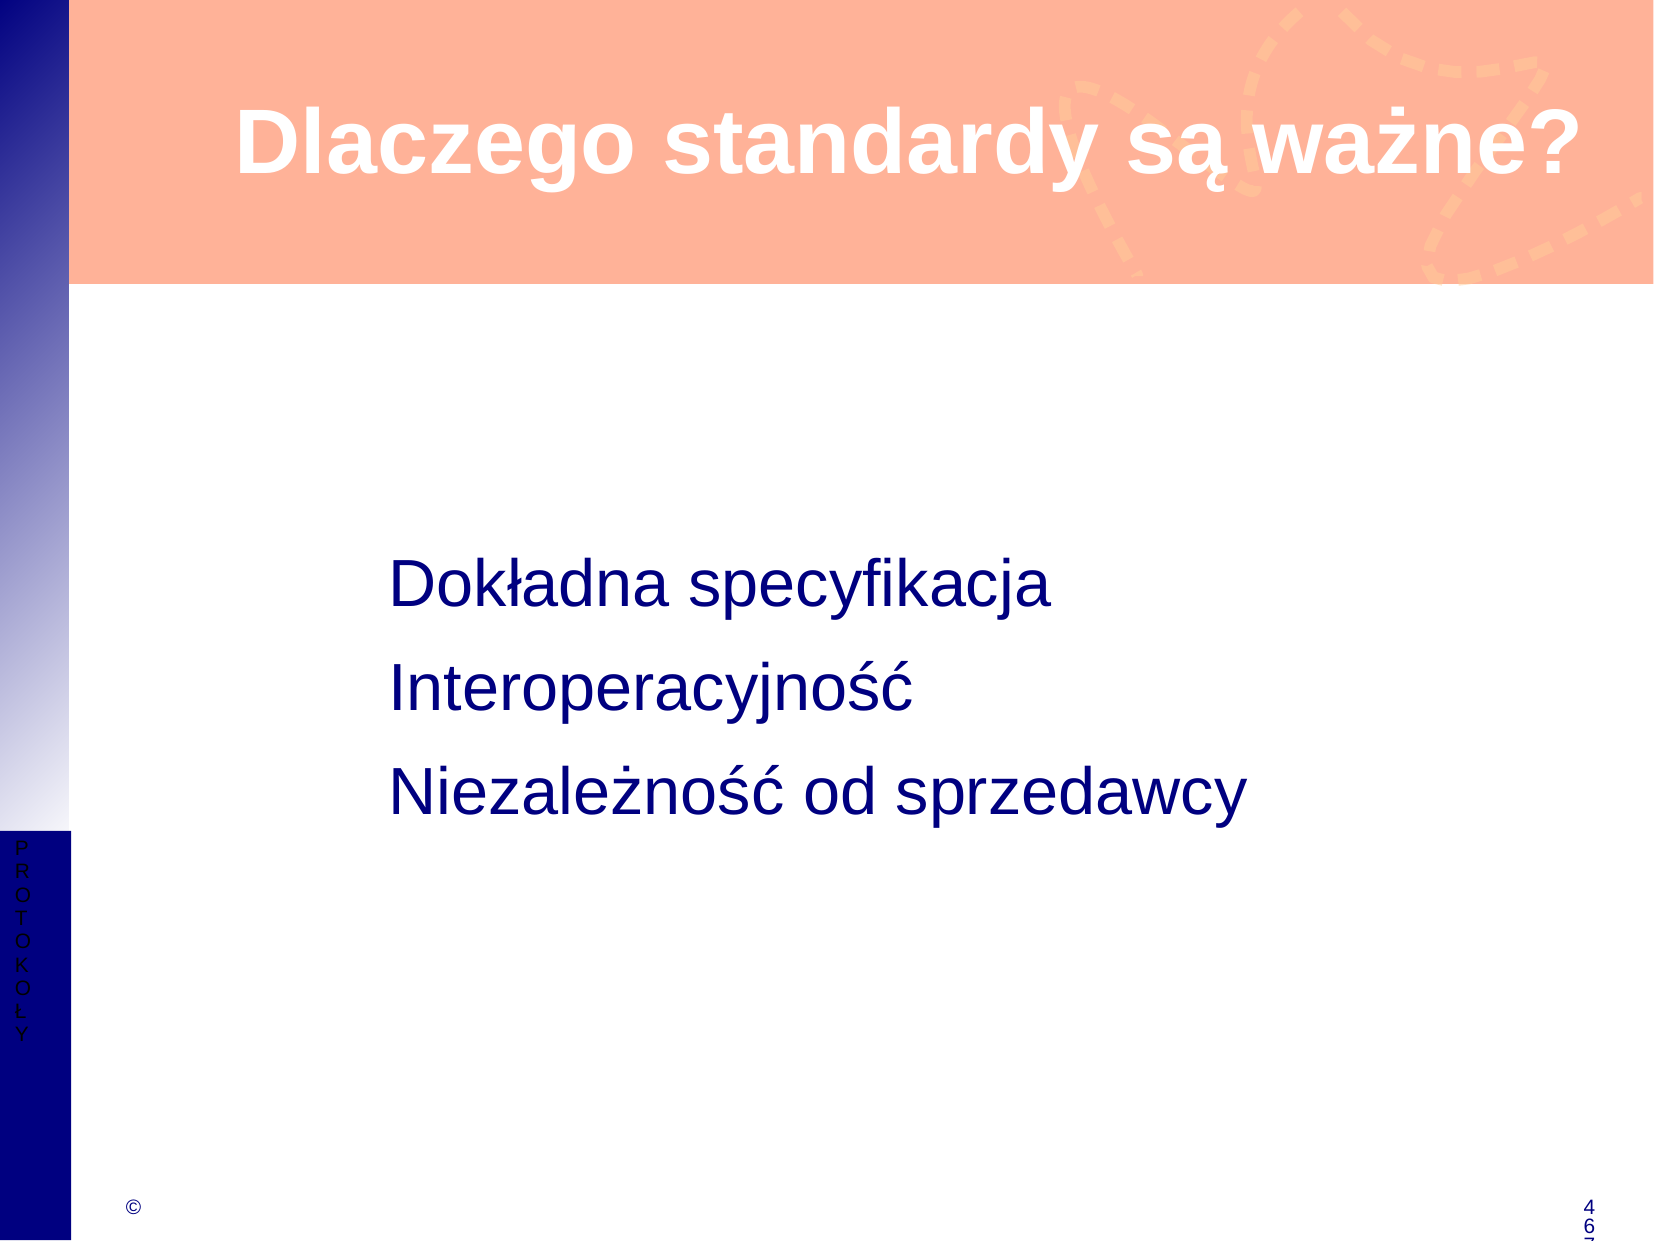

Dlaczego standardy są ważne?
# Dokładna specyfikacja
Interoperacyjność
Niezależność od sprzedawcy
P
R
O
T
O
K
O
Ł
Y